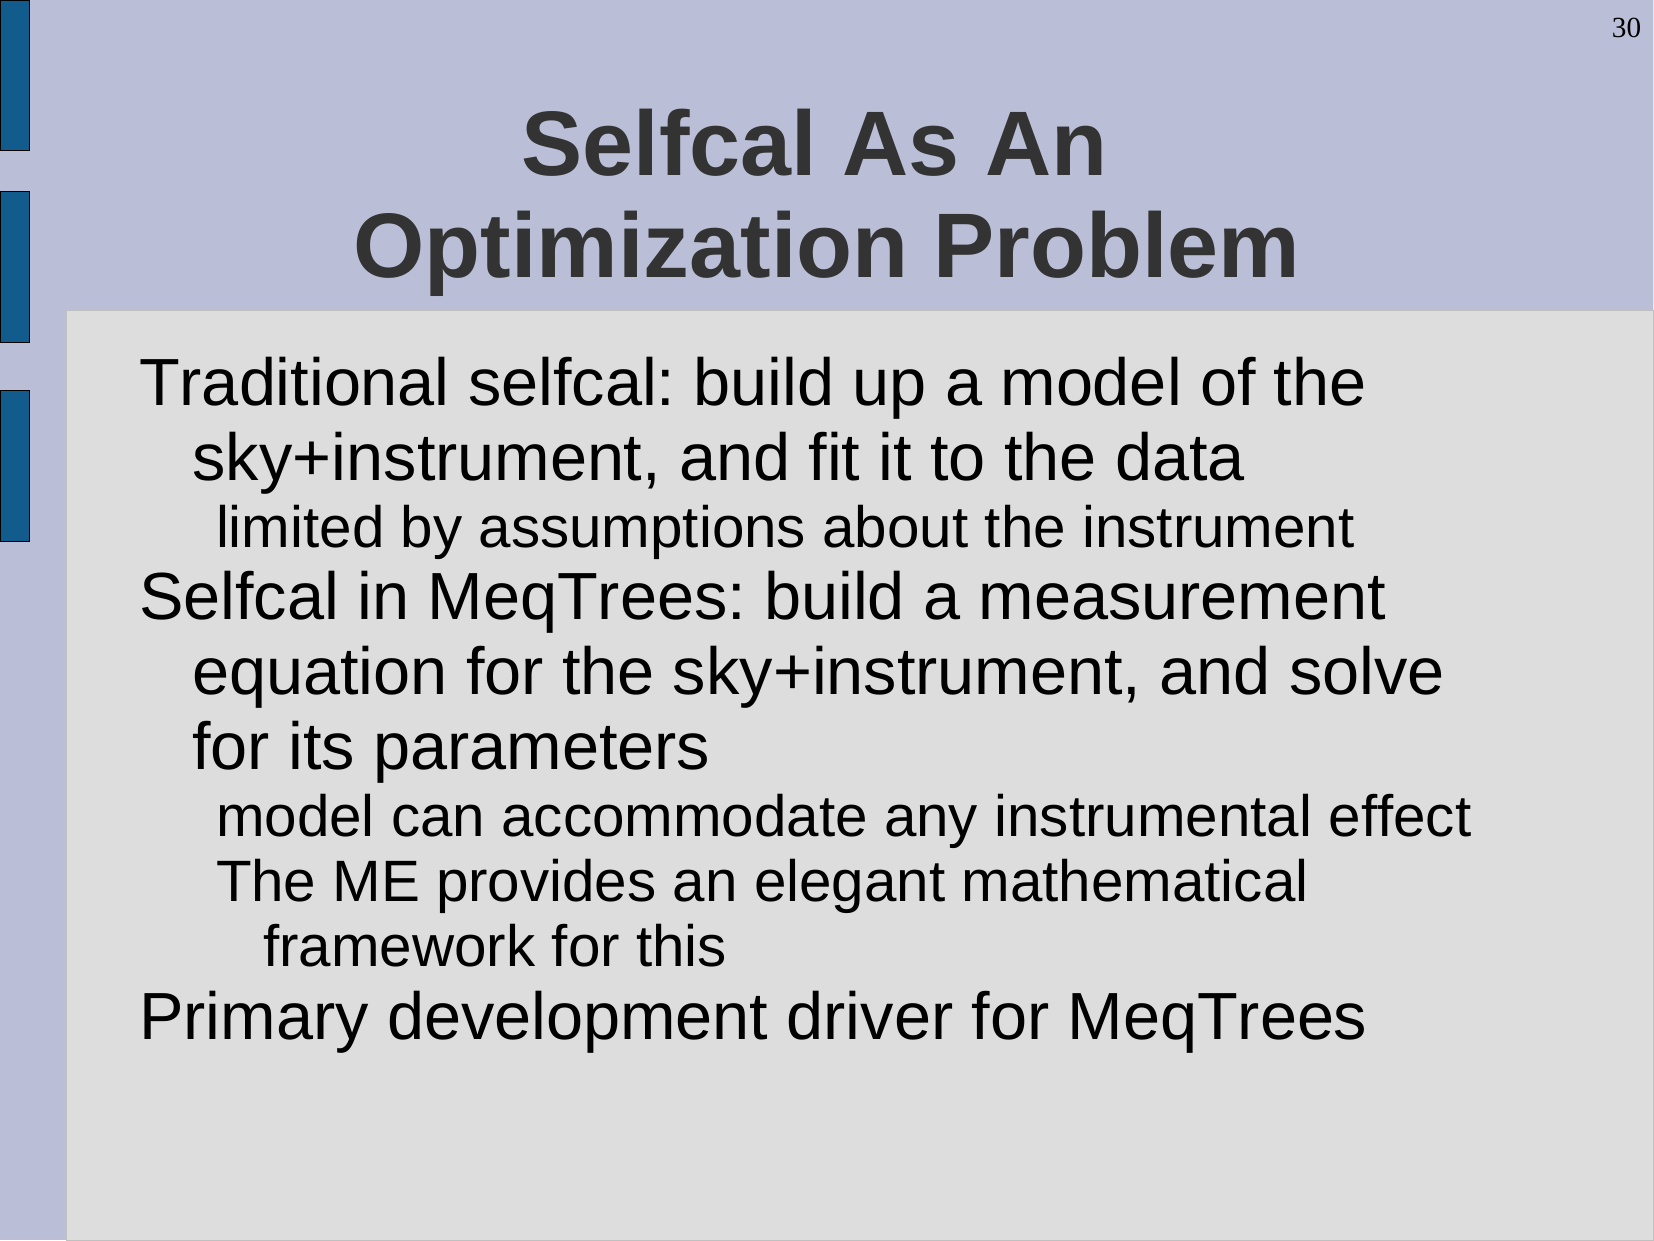

30
# Selfcal As An Optimization Problem
Traditional selfcal: build up a model of the sky+instrument, and fit it to the data
limited by assumptions about the instrument
Selfcal in MeqTrees: build a measurement equation for the sky+instrument, and solve for its parameters
model can accommodate any instrumental effect
The ME provides an elegant mathematical framework for this
Primary development driver for MeqTrees